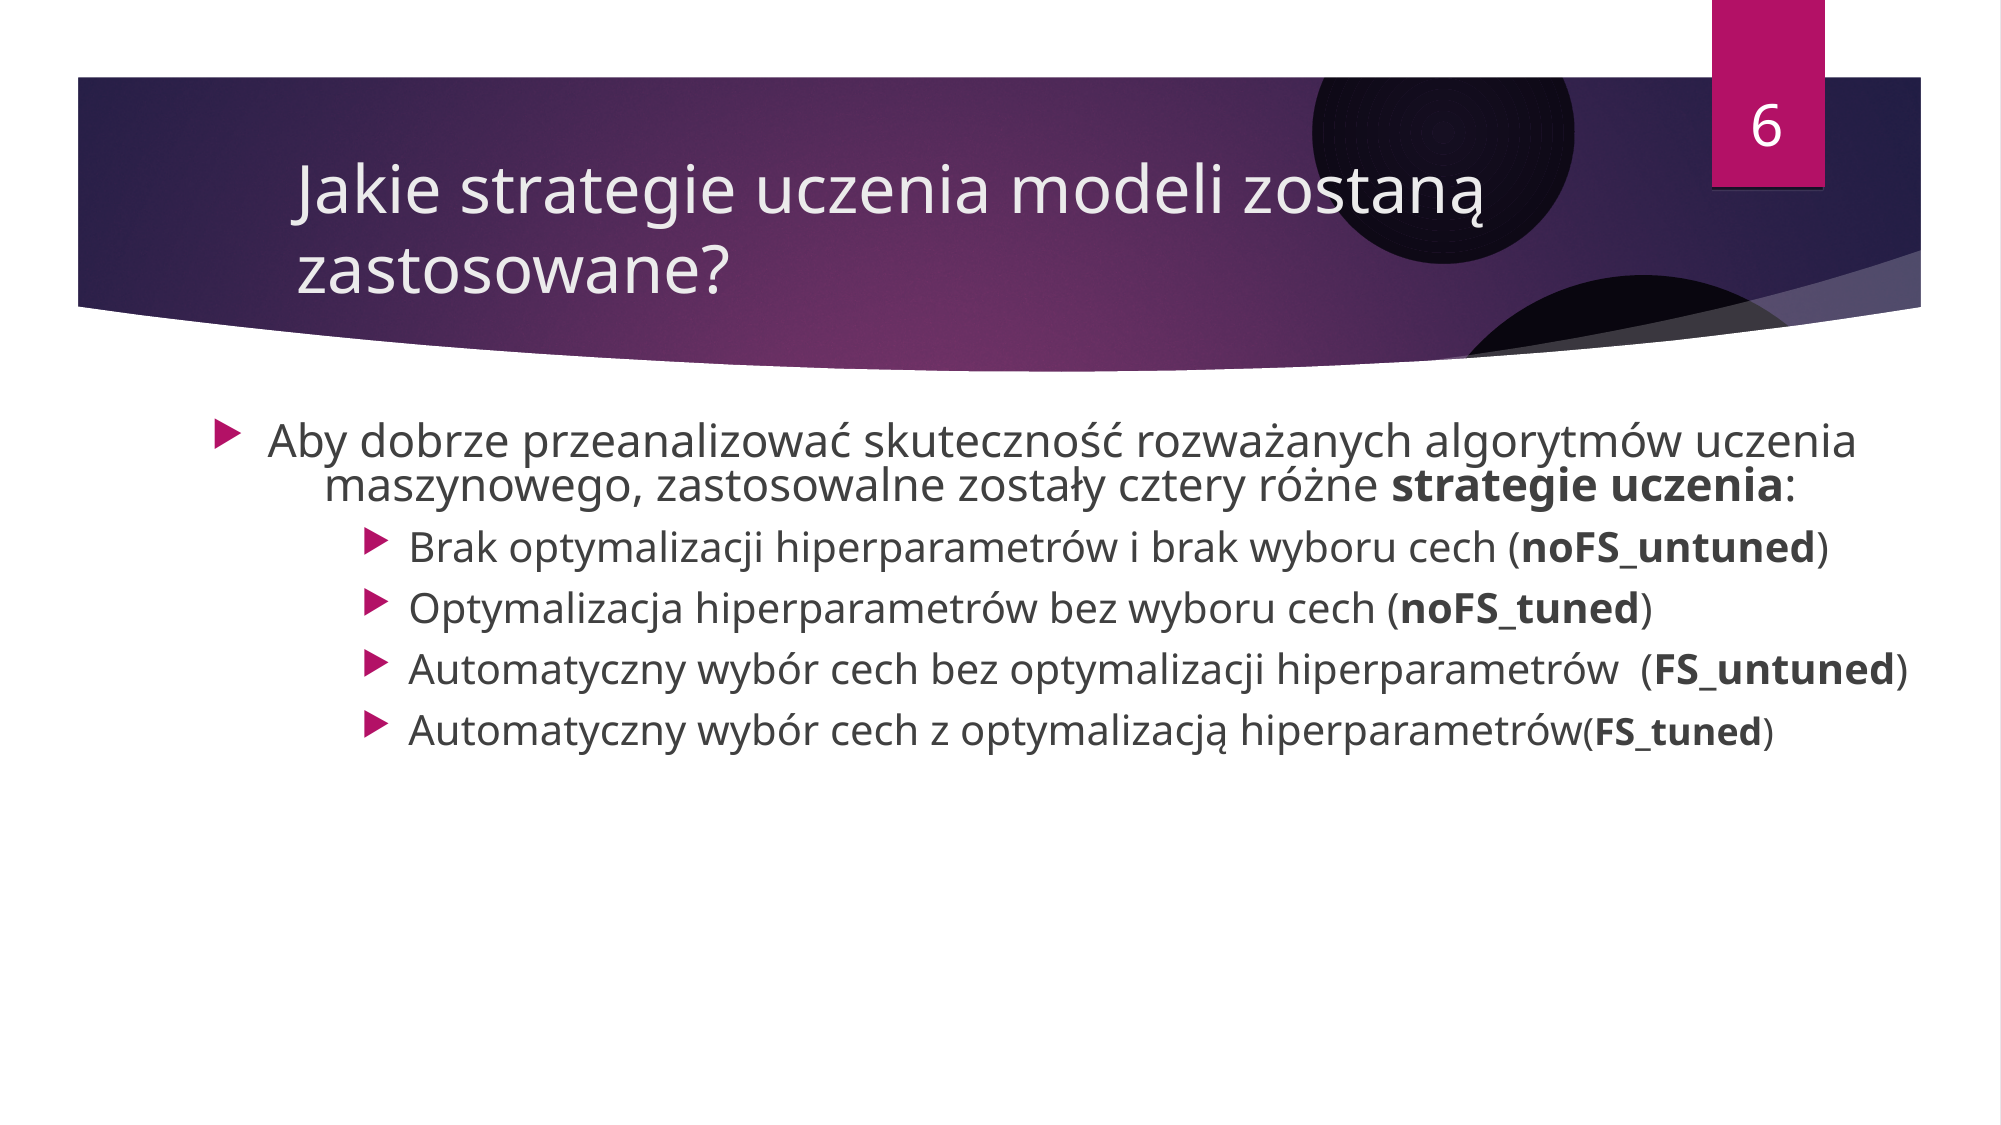

# Jakie strategie uczenia modeli zostaną zastosowane?
Aby dobrze przeanalizować skuteczność rozważanych algorytmów uczenia maszynowego, zastosowalne zostały cztery różne strategie uczenia:
Brak optymalizacji hiperparametrów i brak wyboru cech (noFS_untuned)
Optymalizacja hiperparametrów bez wyboru cech (noFS_tuned)
Automatyczny wybór cech bez optymalizacji hiperparametrów (FS_untuned)
Automatyczny wybór cech z optymalizacją hiperparametrów(FS_tuned)